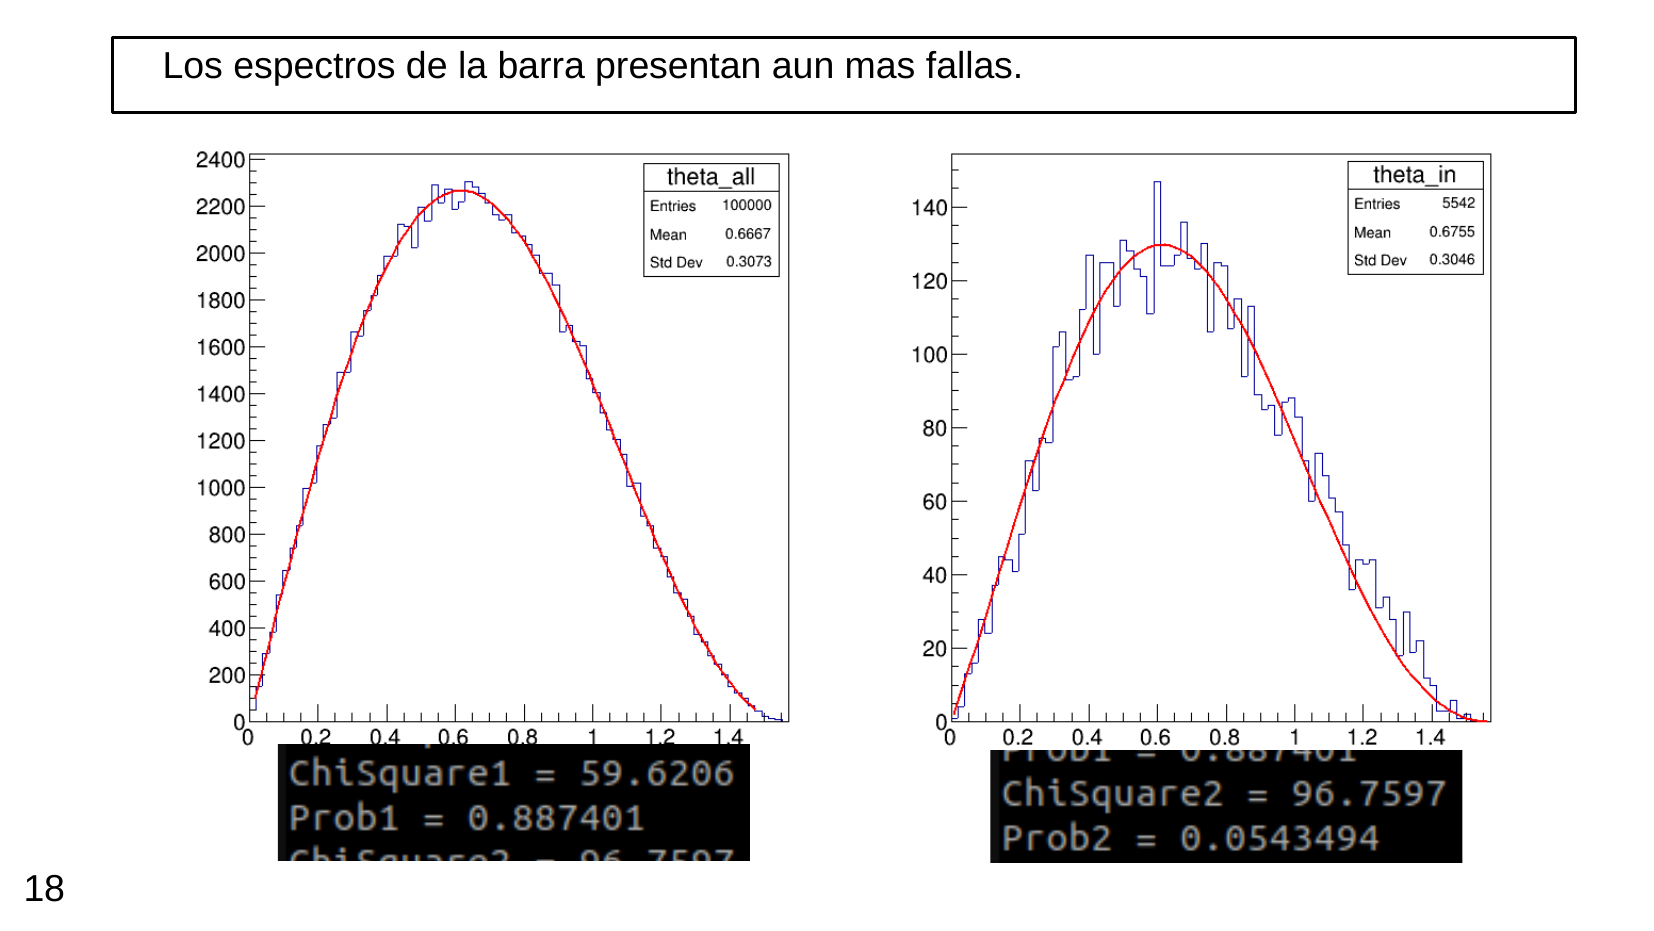

Los espectros de la barra presentan aun mas fallas.